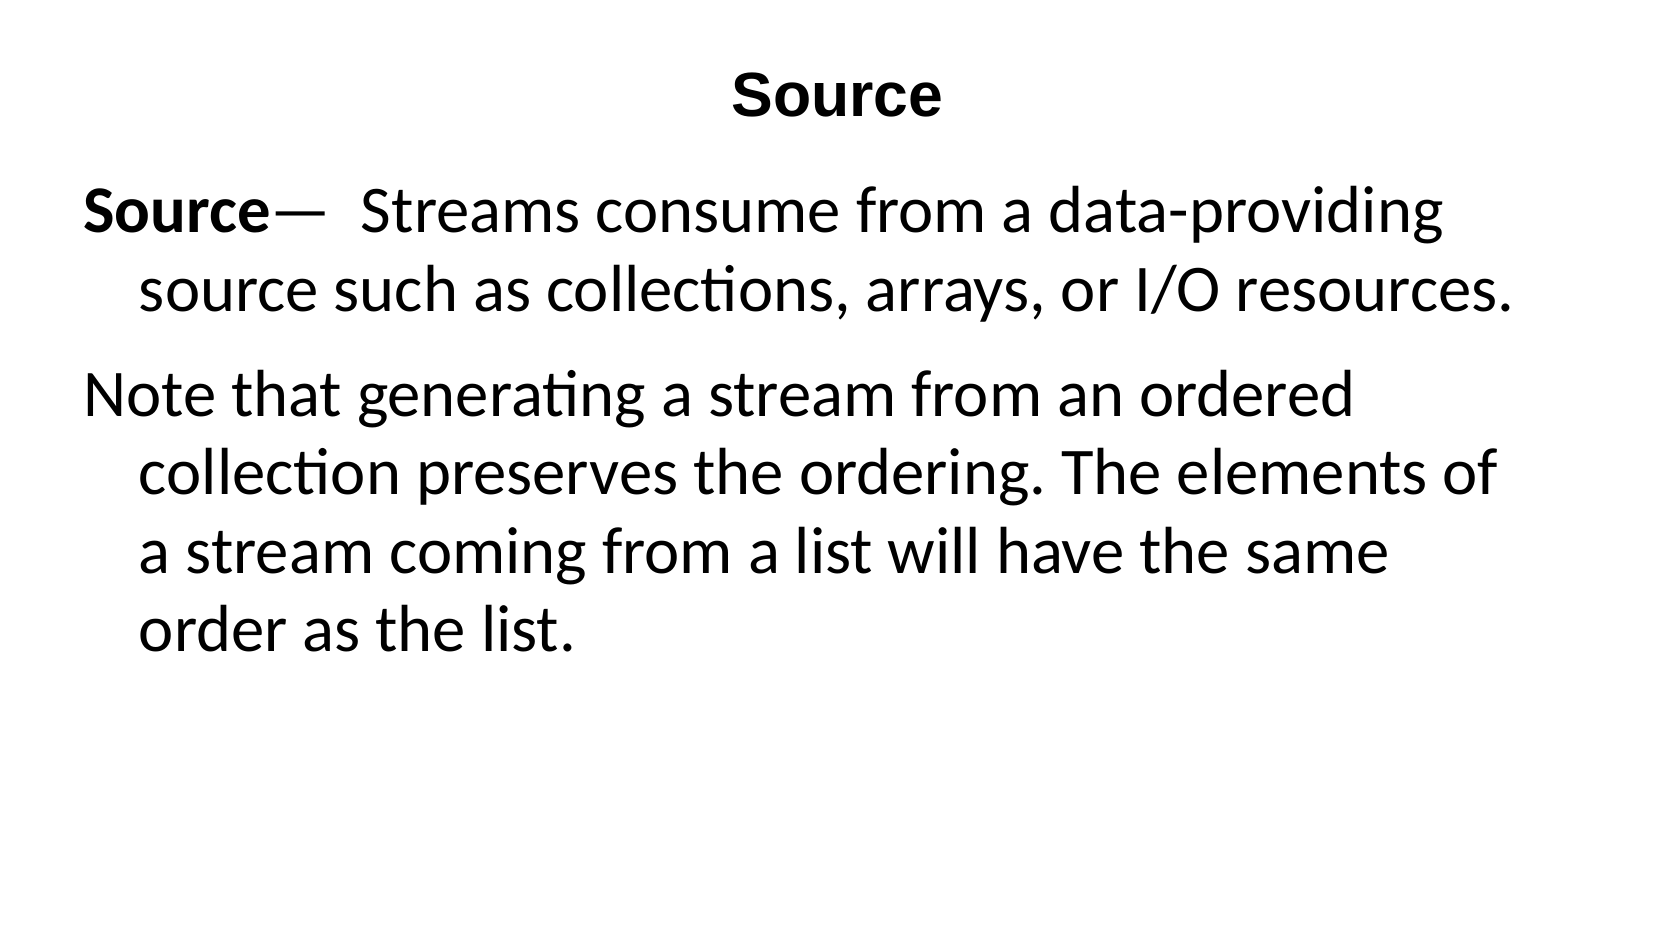

# Source
Source— Streams consume from a data-providing source such as collections, arrays, or I/O resources.
Note that generating a stream from an ordered collection preserves the ordering. The elements of a stream coming from a list will have the same order as the list.